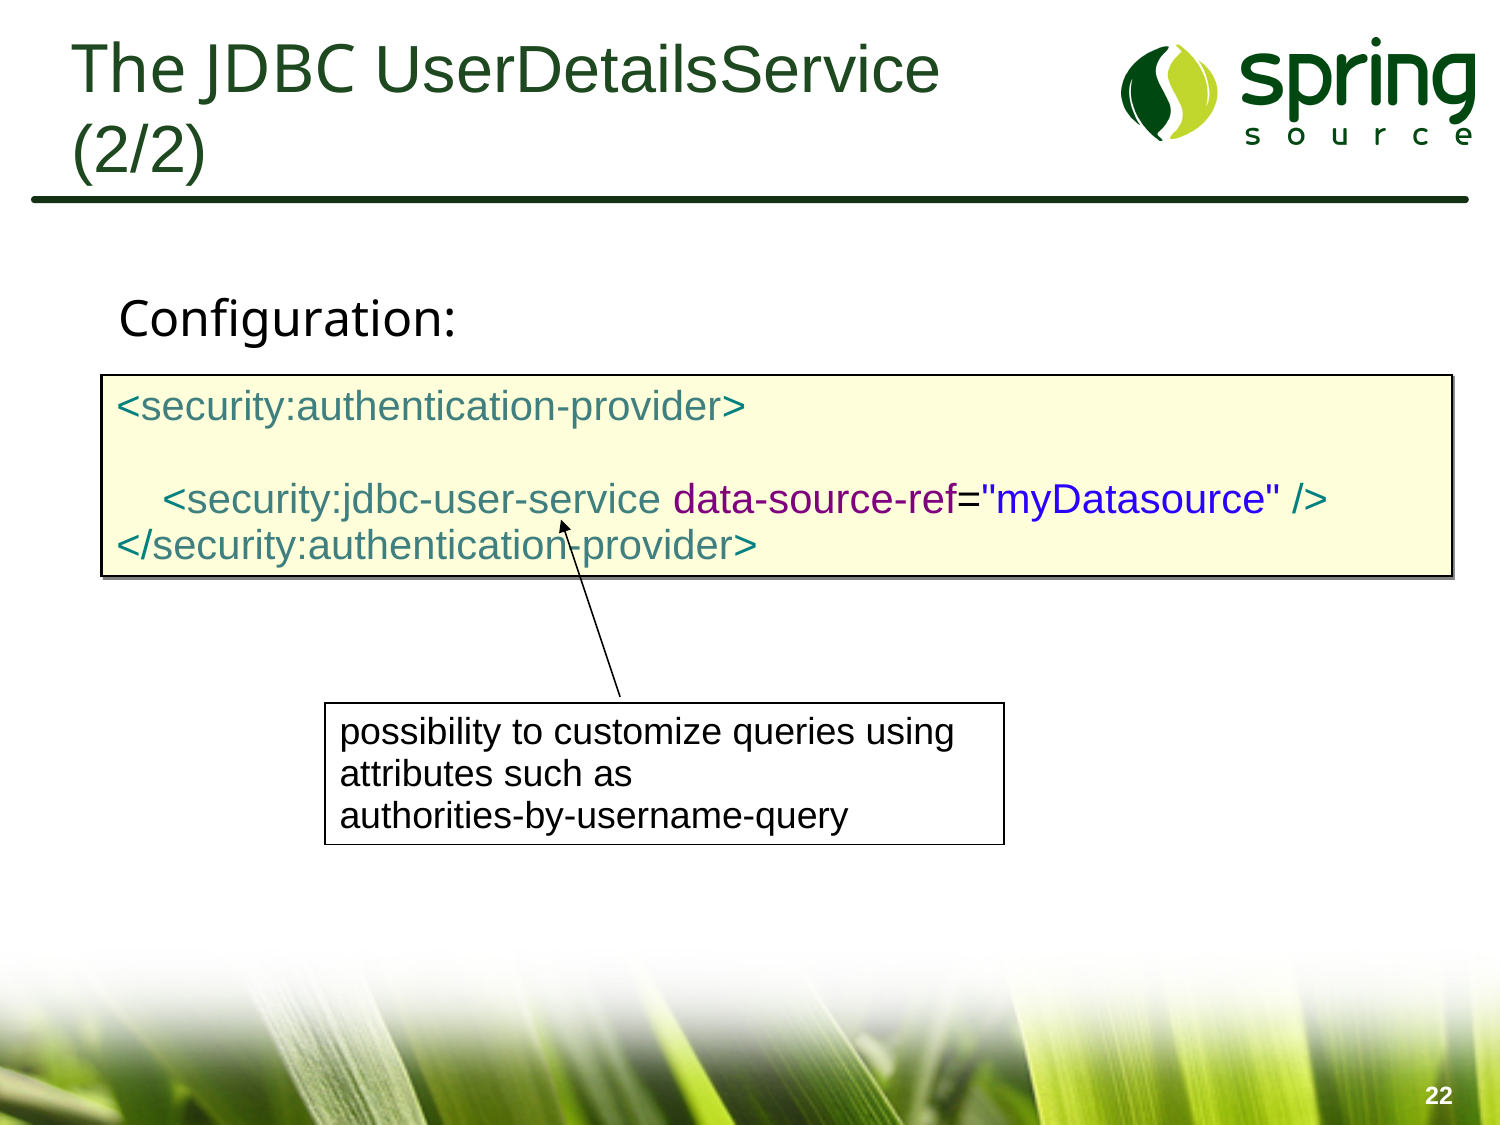

# The JDBC UserDetailsService (2/2)
Configuration:
<security:authentication-provider>
 <security:jdbc-user-service data-source-ref="myDatasource" />
</security:authentication-provider>
possibility to customize queries using attributes such as
authorities-by-username-query